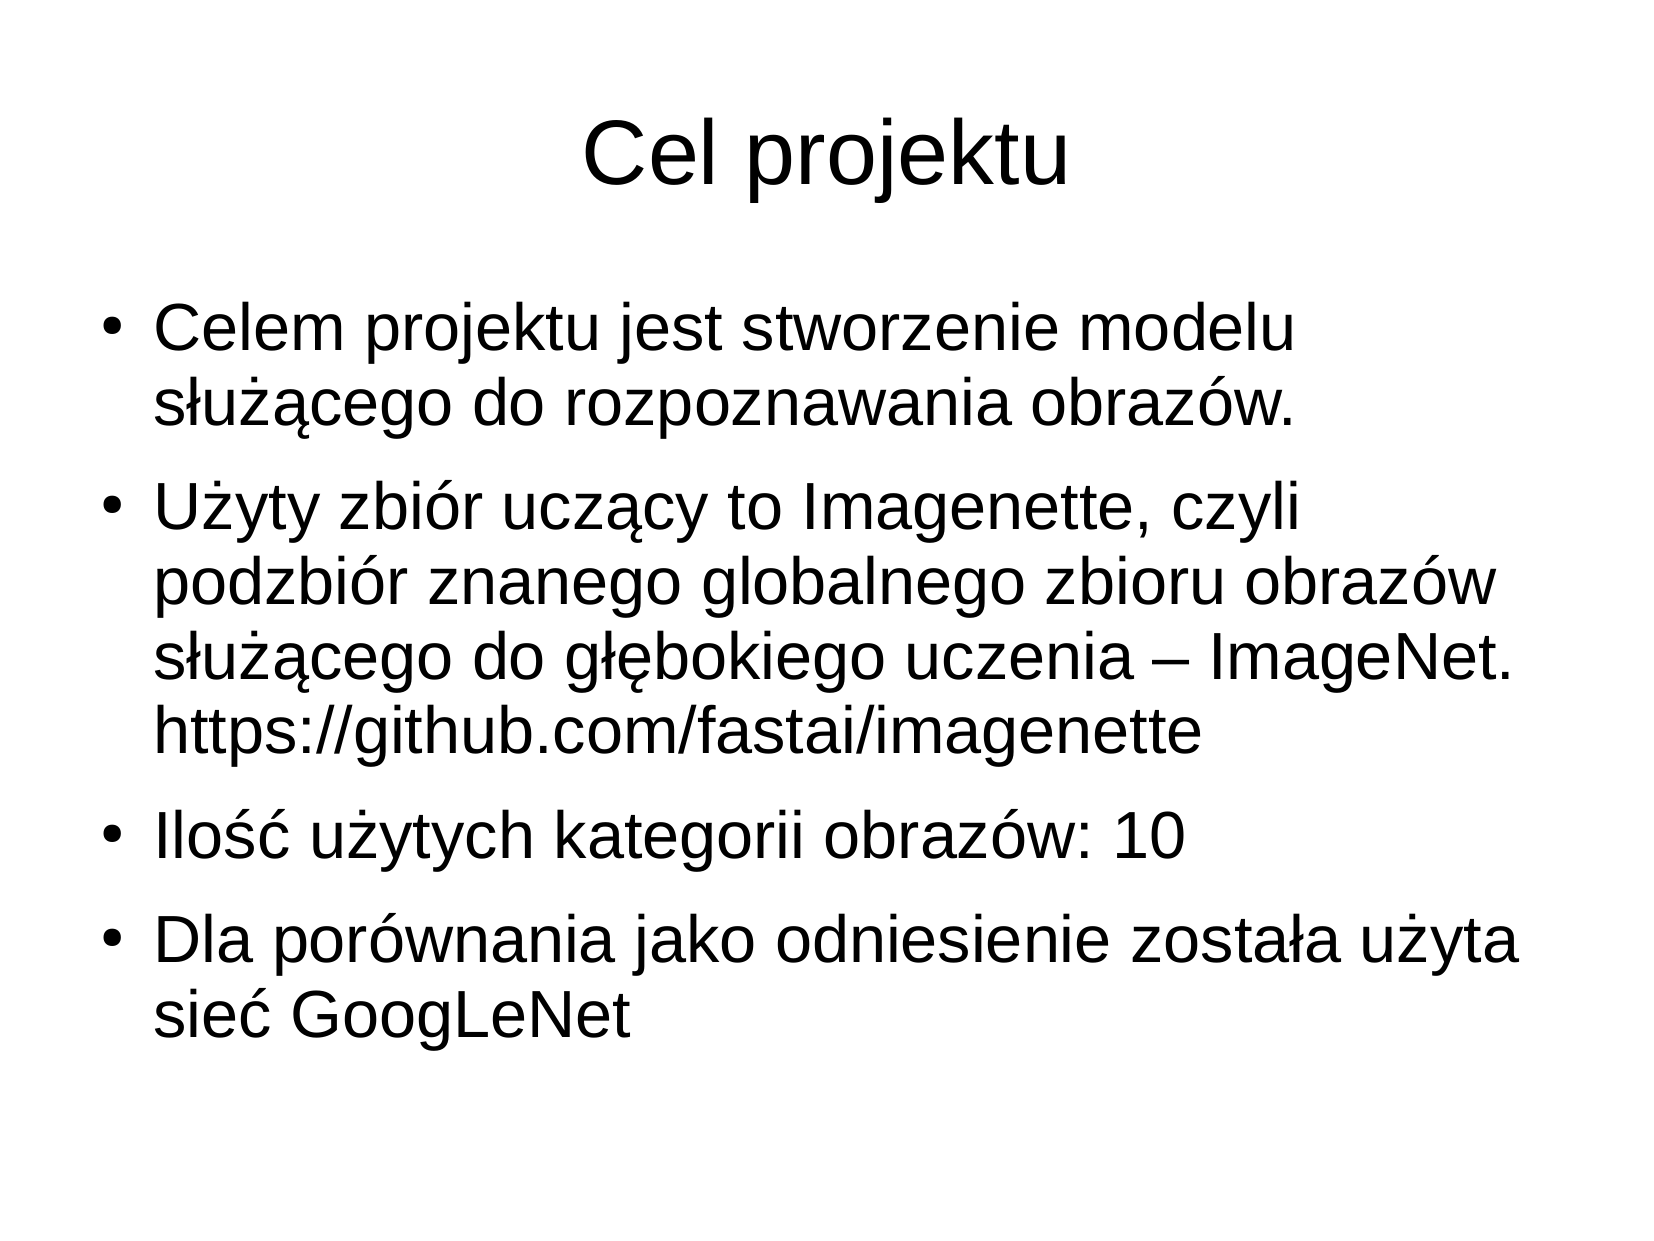

# Cel projektu
Celem projektu jest stworzenie modelu służącego do rozpoznawania obrazów.
Użyty zbiór uczący to Imagenette, czyli podzbiór znanego globalnego zbioru obrazów służącego do głębokiego uczenia – ImageNet.
https://github.com/fastai/imagenette
Ilość użytych kategorii obrazów: 10
Dla porównania jako odniesienie została użyta sieć GoogLeNet